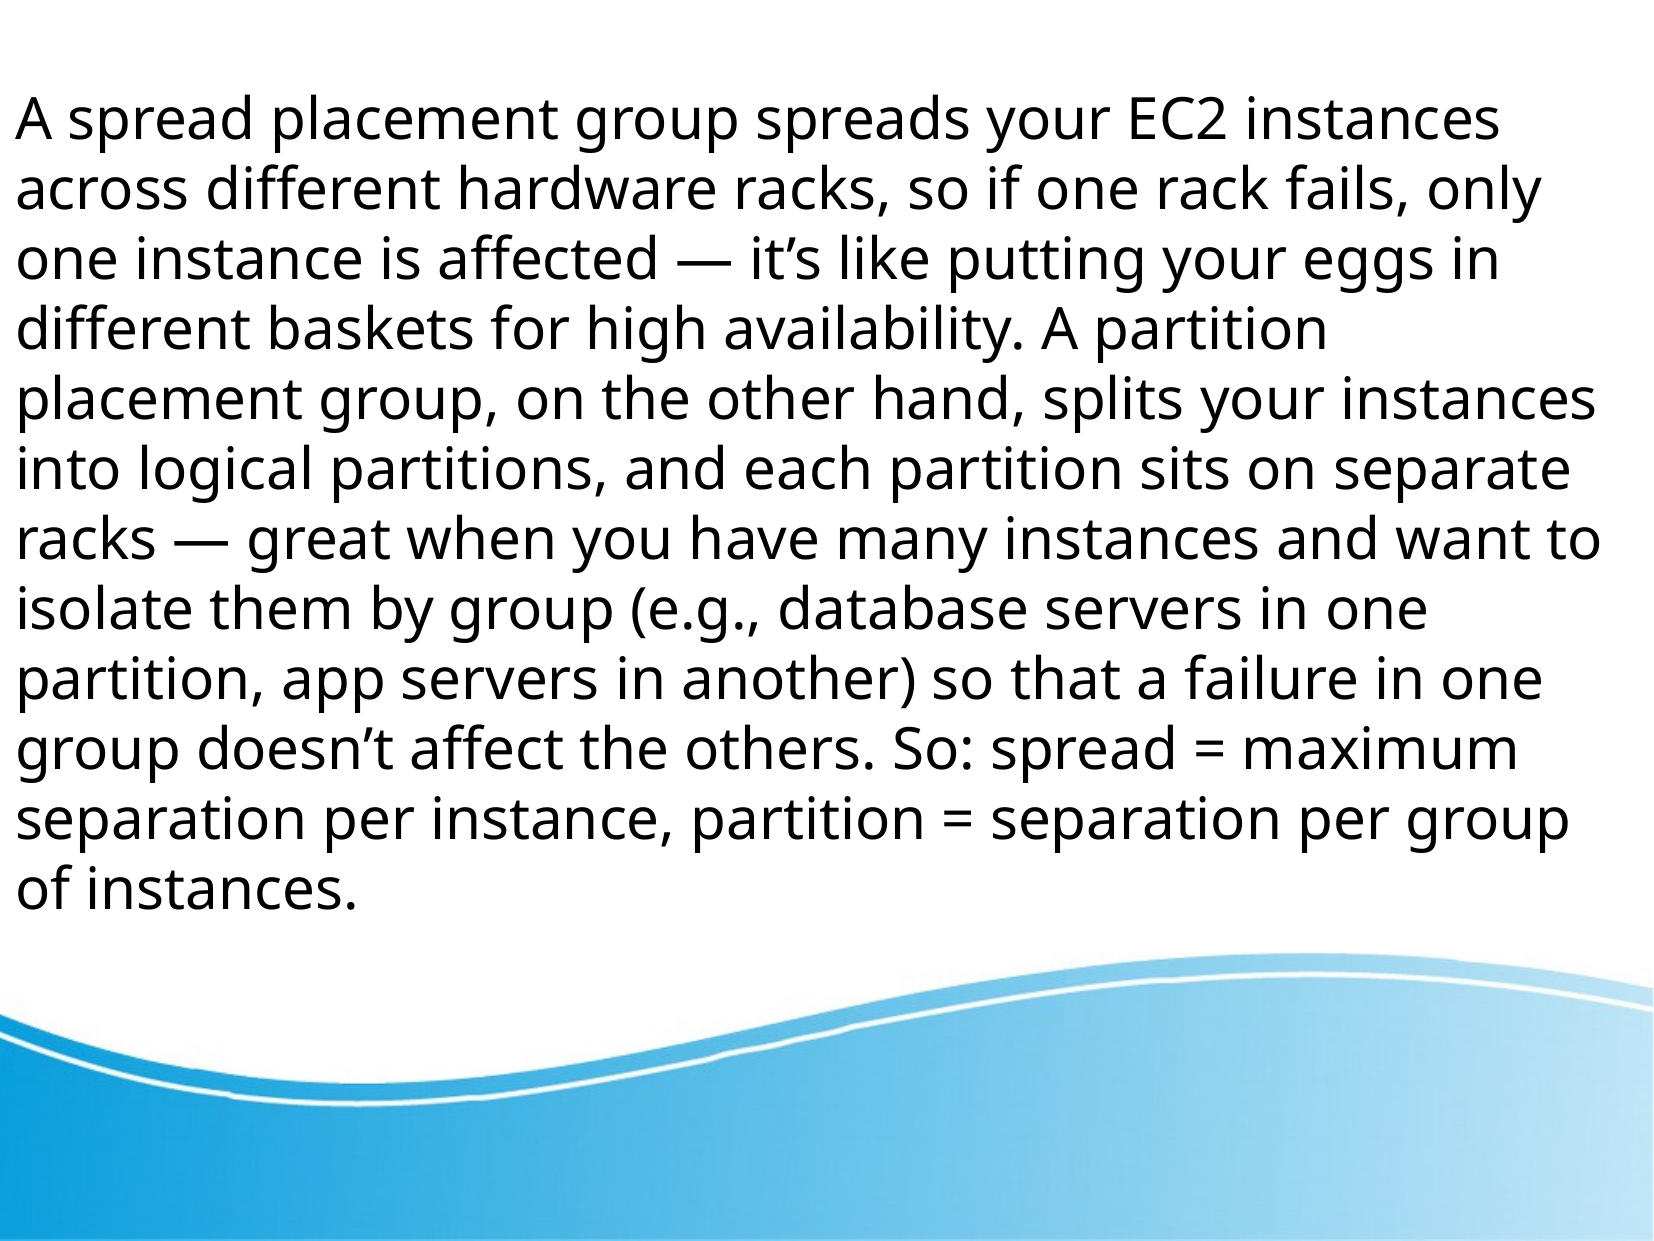

A spread placement group spreads your EC2 instances across different hardware racks, so if one rack fails, only one instance is affected — it’s like putting your eggs in different baskets for high availability. A partition placement group, on the other hand, splits your instances into logical partitions, and each partition sits on separate racks — great when you have many instances and want to isolate them by group (e.g., database servers in one partition, app servers in another) so that a failure in one group doesn’t affect the others. So: spread = maximum separation per instance, partition = separation per group of instances.